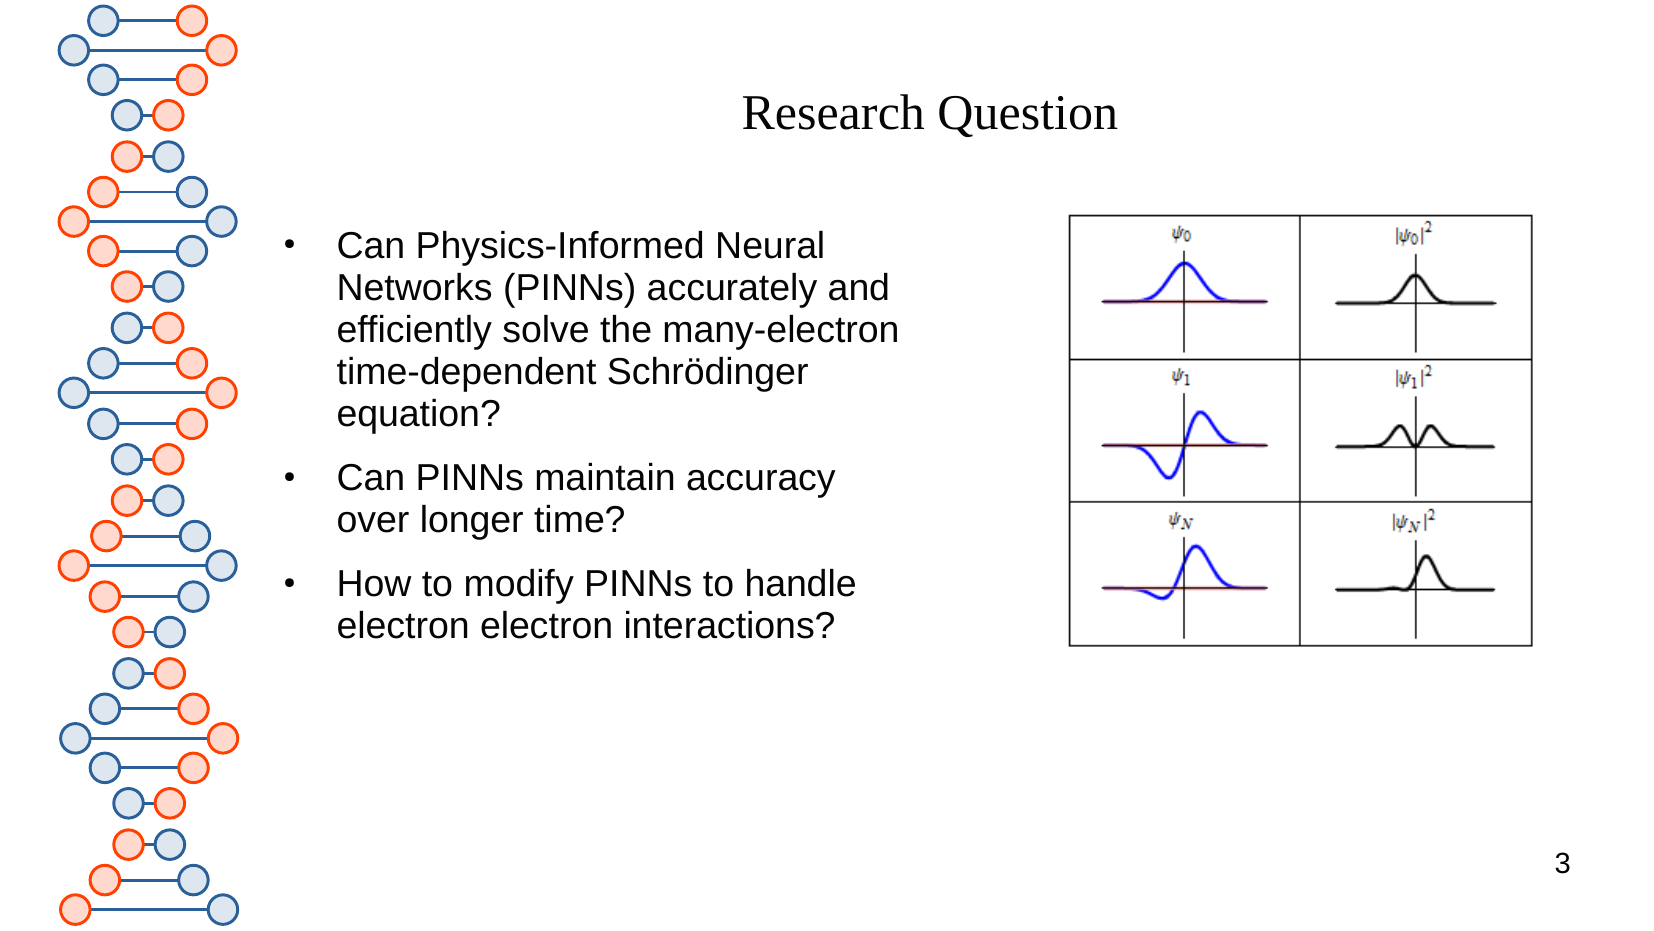

# Research Question
Can Physics-Informed Neural Networks (PINNs) accurately and efficiently solve the many-electron time-dependent Schrödinger equation?
Can PINNs maintain accuracy over longer time?
How to modify PINNs to handle electron electron interactions?
3